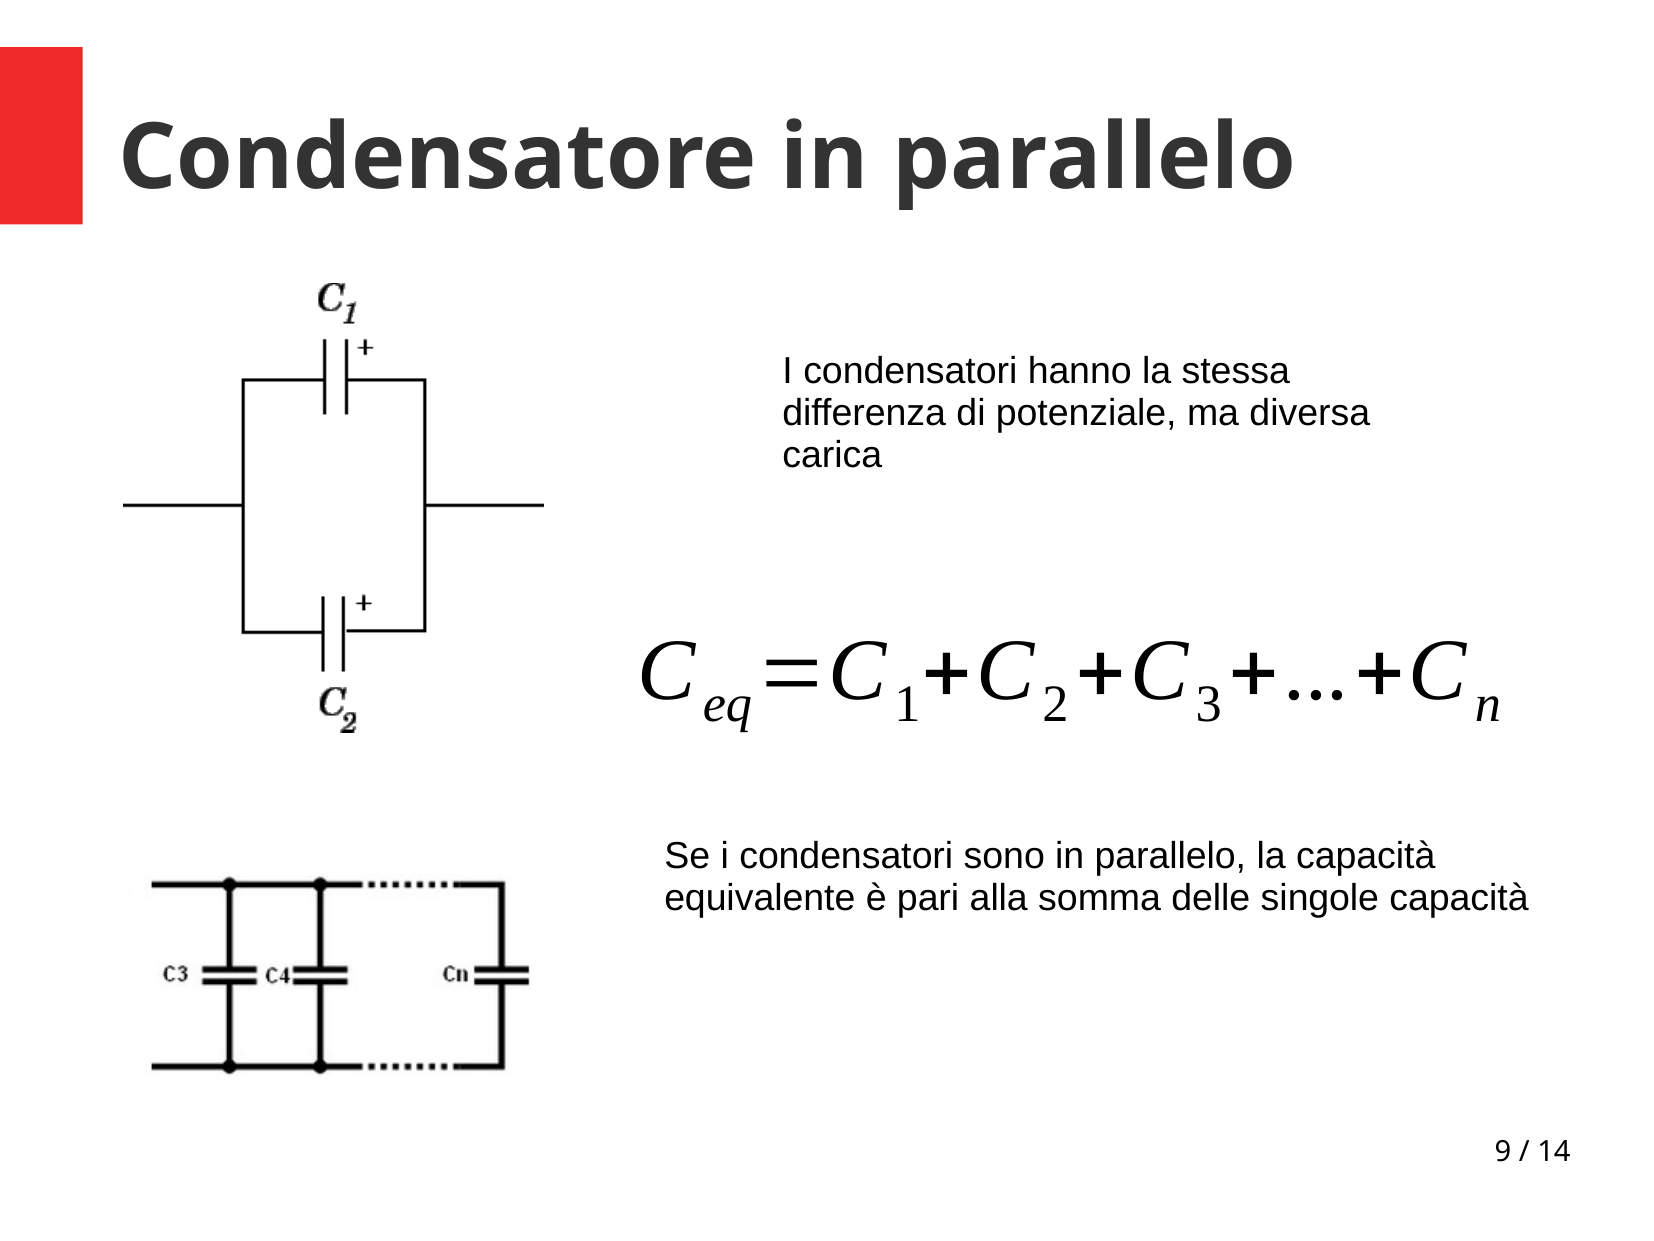

# Condensatore in parallelo
I condensatori hanno la stessa differenza di potenziale, ma diversa carica
Se i condensatori sono in parallelo, la capacità equivalente è pari alla somma delle singole capacità
9